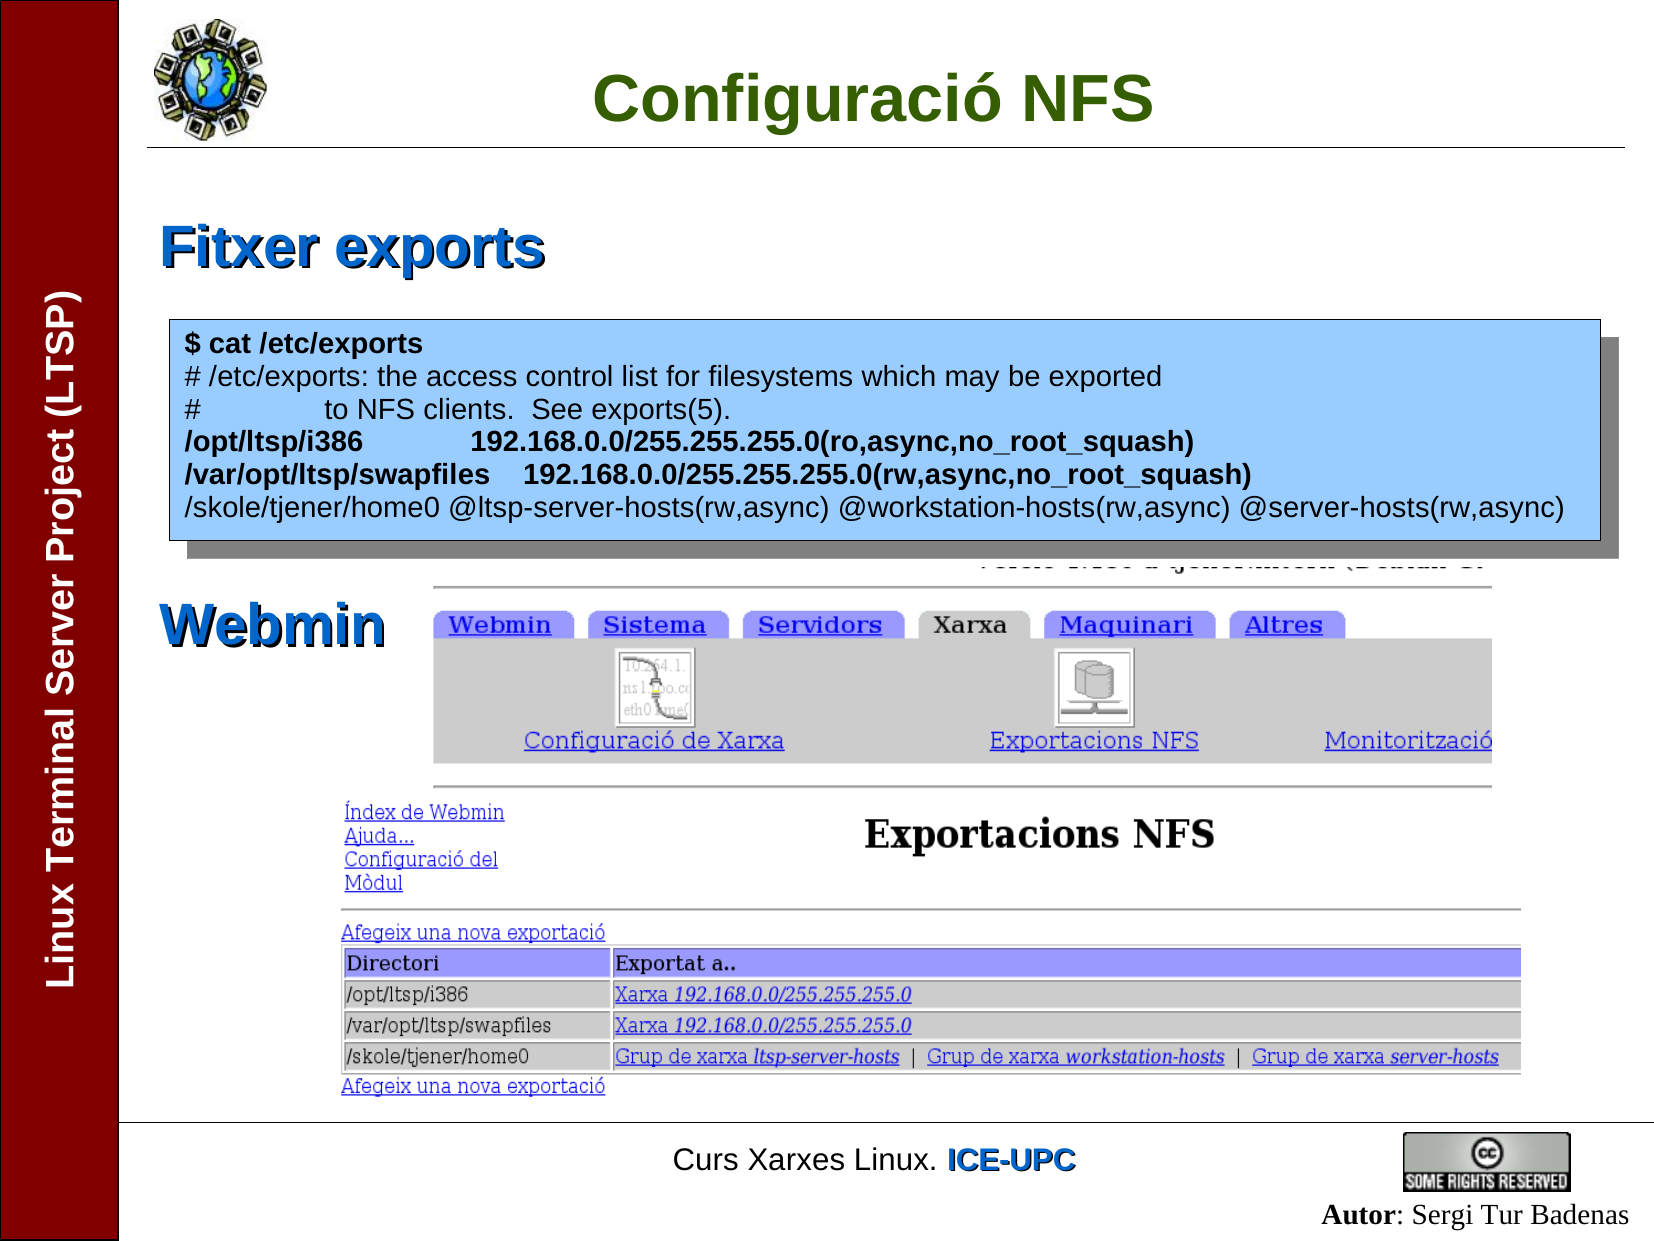

# Configuració NFS
Fitxer exports
Webmin
$ cat /etc/exports
# /etc/exports: the access control list for filesystems which may be exported
# to NFS clients. See exports(5).
/opt/ltsp/i386 192.168.0.0/255.255.255.0(ro,async,no_root_squash)
/var/opt/ltsp/swapfiles 192.168.0.0/255.255.255.0(rw,async,no_root_squash)
/skole/tjener/home0 @ltsp-server-hosts(rw,async) @workstation-hosts(rw,async) @server-hosts(rw,async)